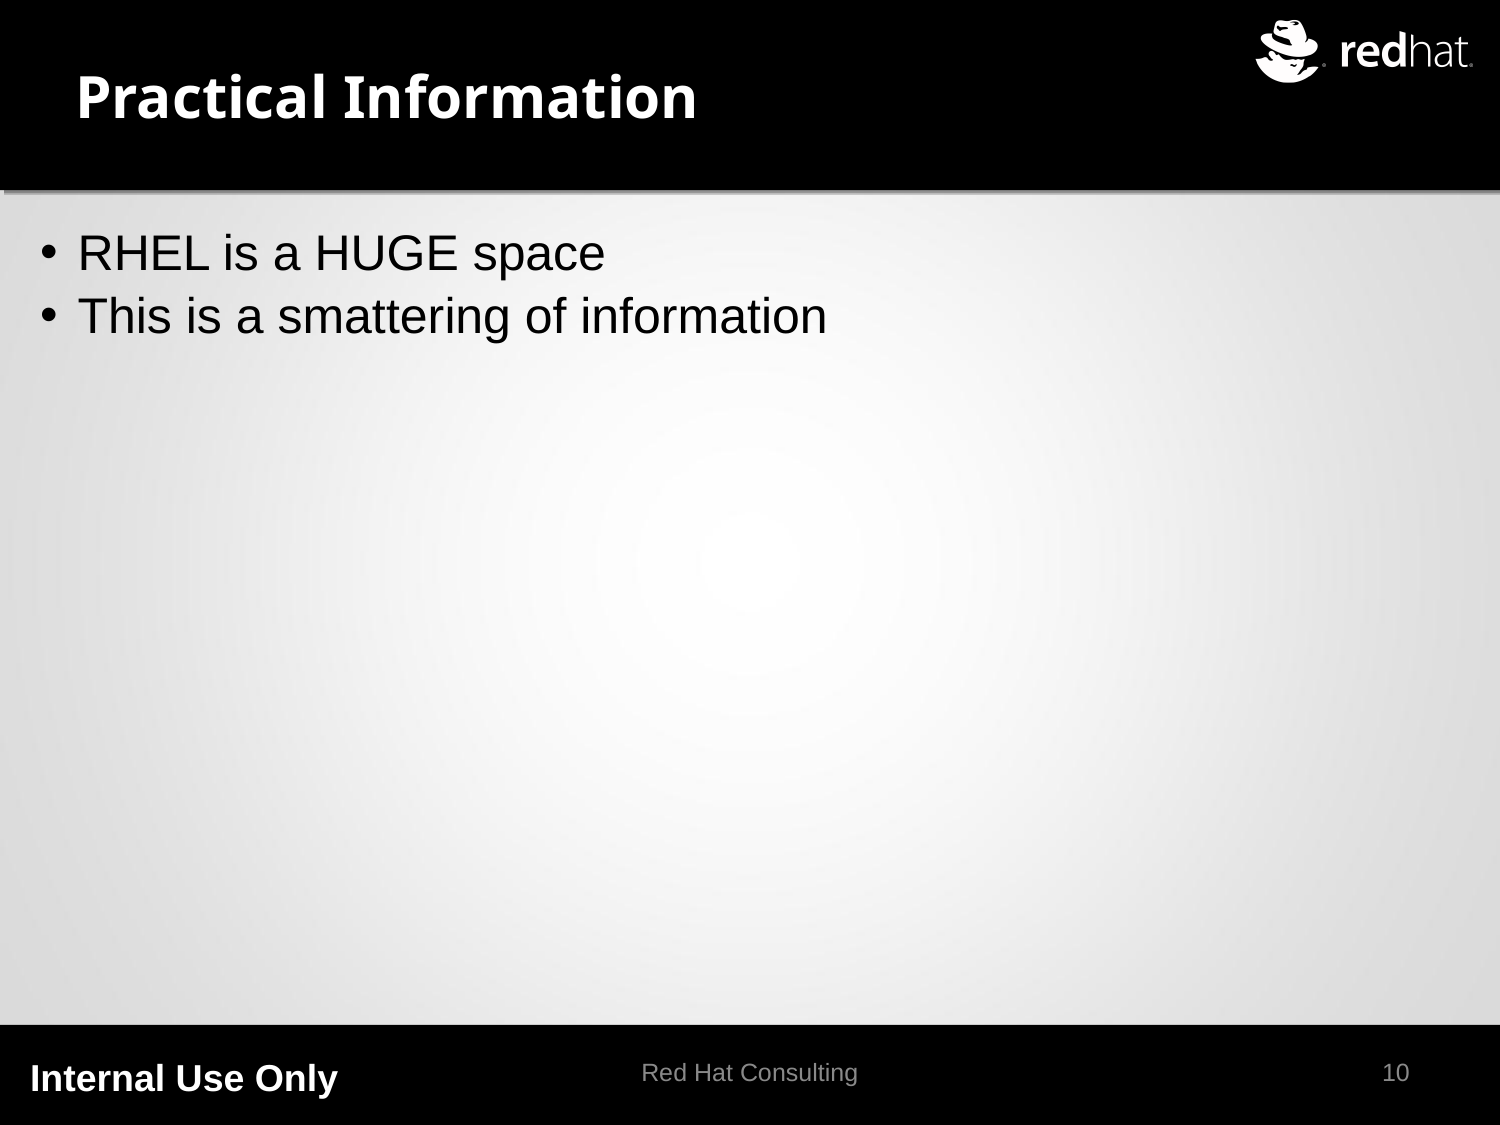

# Practical Information
RHEL is a HUGE space
This is a smattering of information
Red Hat Consulting